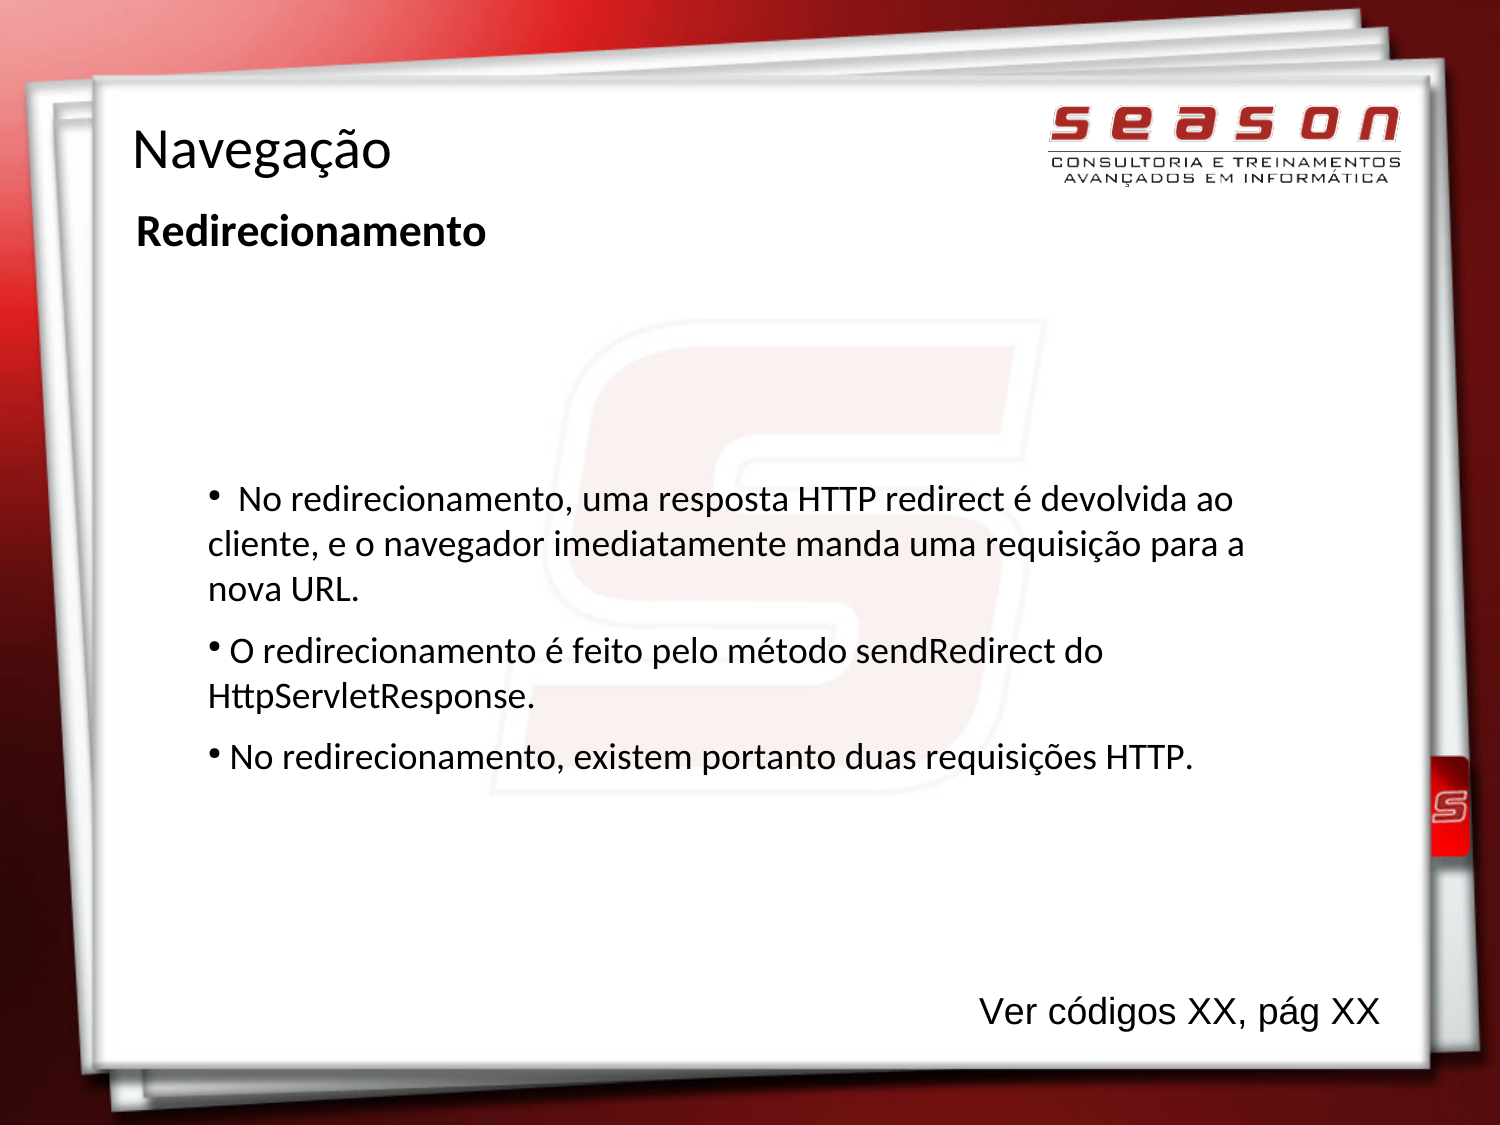

# Navegação
Redirecionamento
 No redirecionamento, uma resposta HTTP redirect é devolvida ao cliente, e o navegador imediatamente manda uma requisição para a nova URL.
 O redirecionamento é feito pelo método sendRedirect do HttpServletResponse.
 No redirecionamento, existem portanto duas requisições HTTP.
Ver códigos XX, pág XX